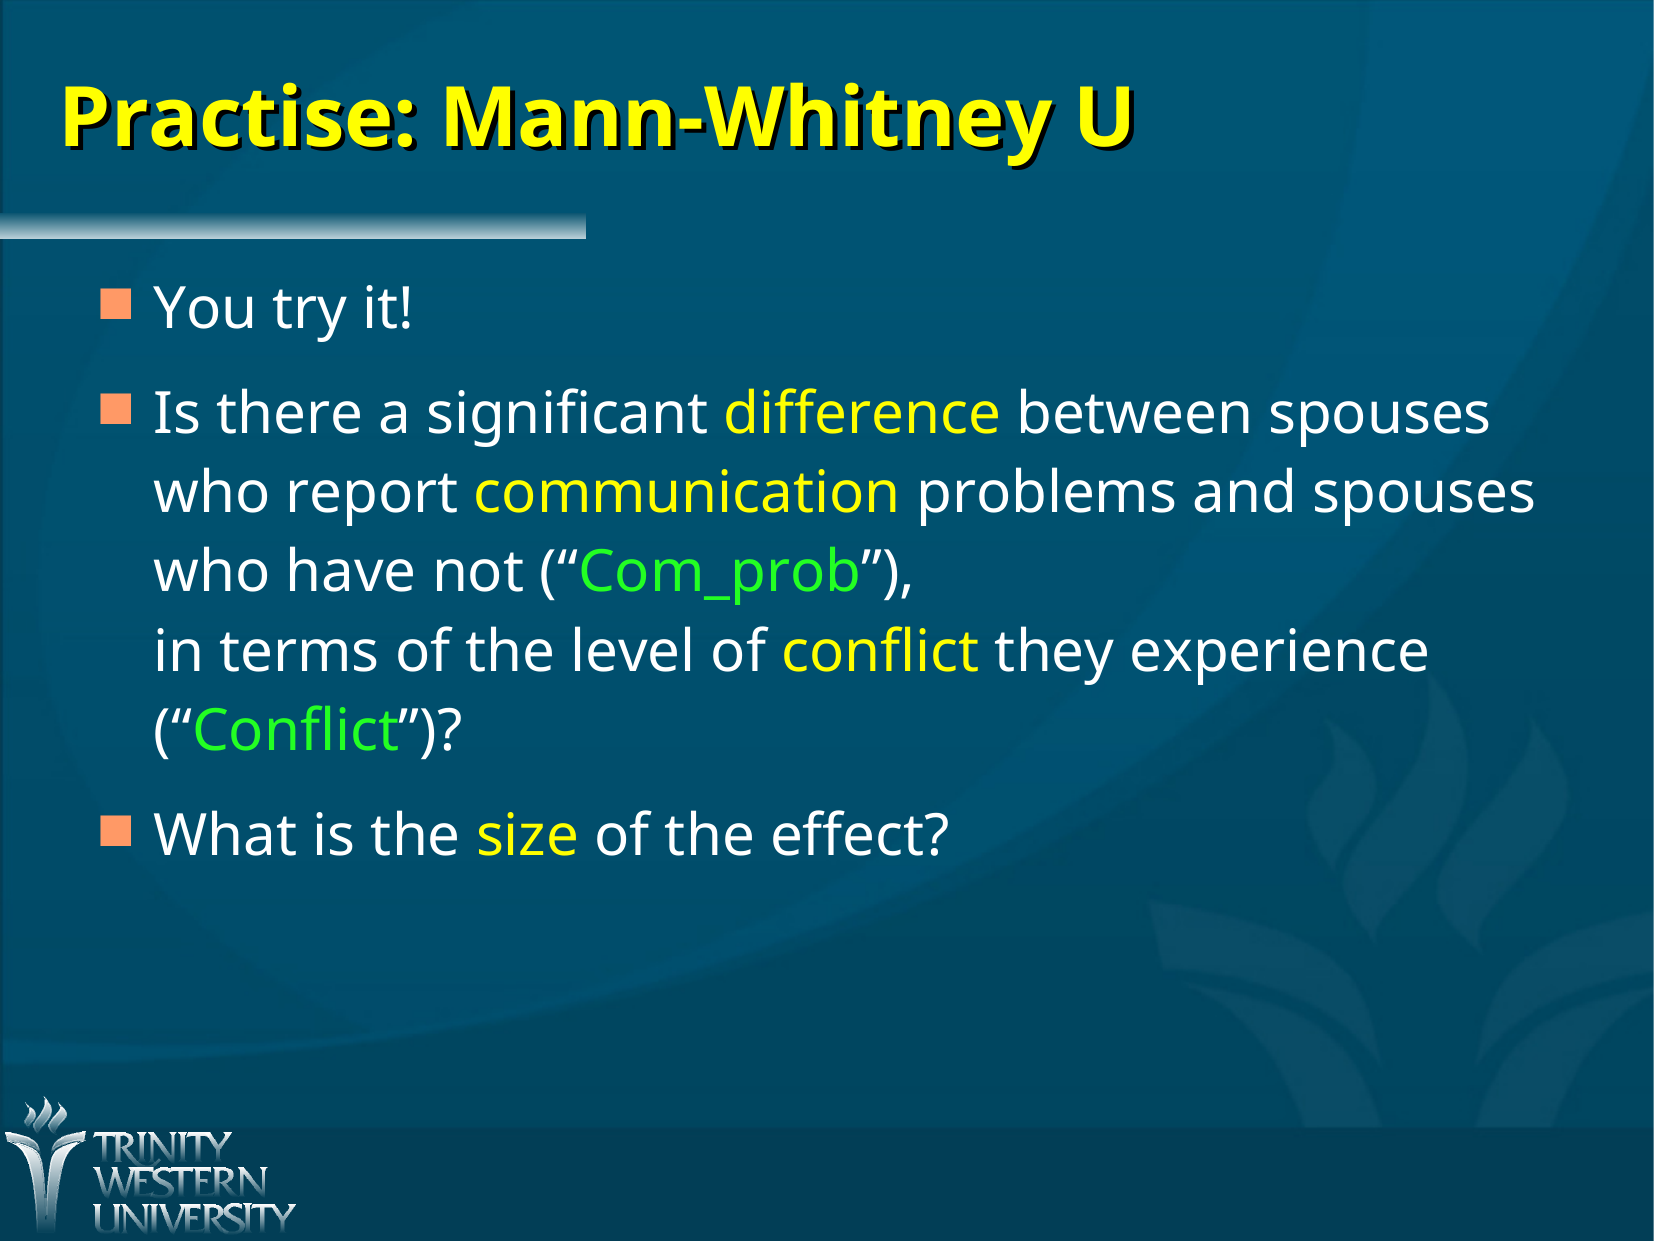

# Practise: Mann-Whitney U
You try it!
Is there a significant difference between spouses who report communication problems and spouses who have not (“Com_prob”),
in terms of the level of conflict they experience (“Conflict”)?
What is the size of the effect?